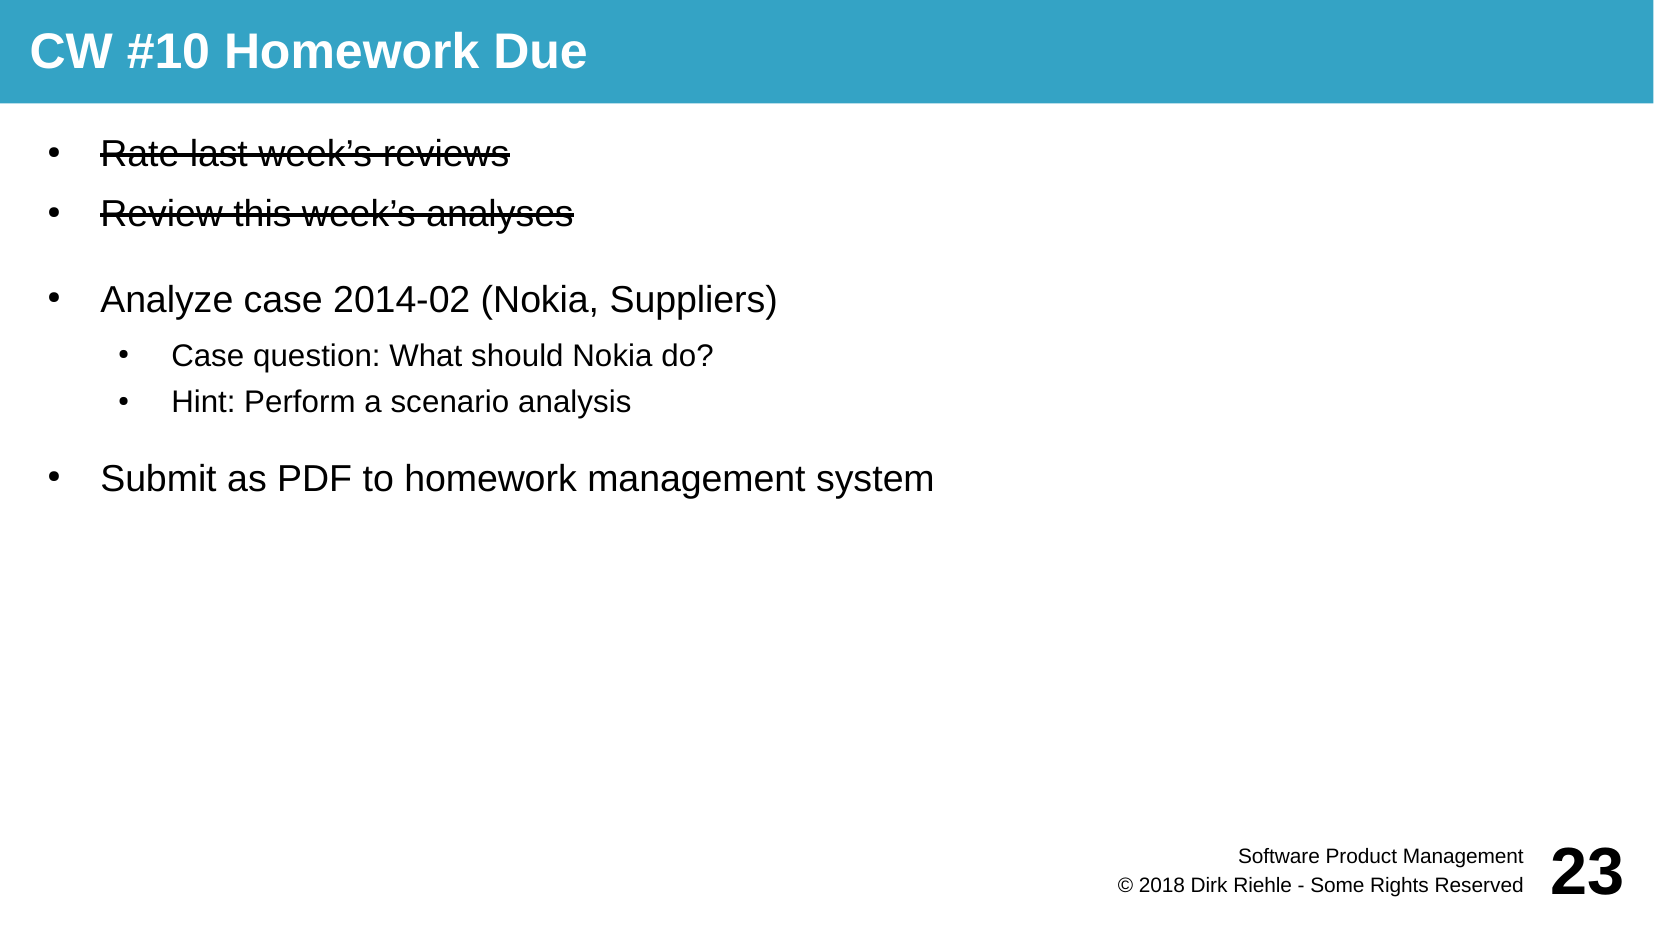

# CW #10 Homework Due
Rate last week’s reviews
Review this week’s analyses
Analyze case 2014-02 (Nokia, Suppliers)
Case question: What should Nokia do?
Hint: Perform a scenario analysis
Submit as PDF to homework management system
Software Product Management
23
© 2018 Dirk Riehle - Some Rights Reserved